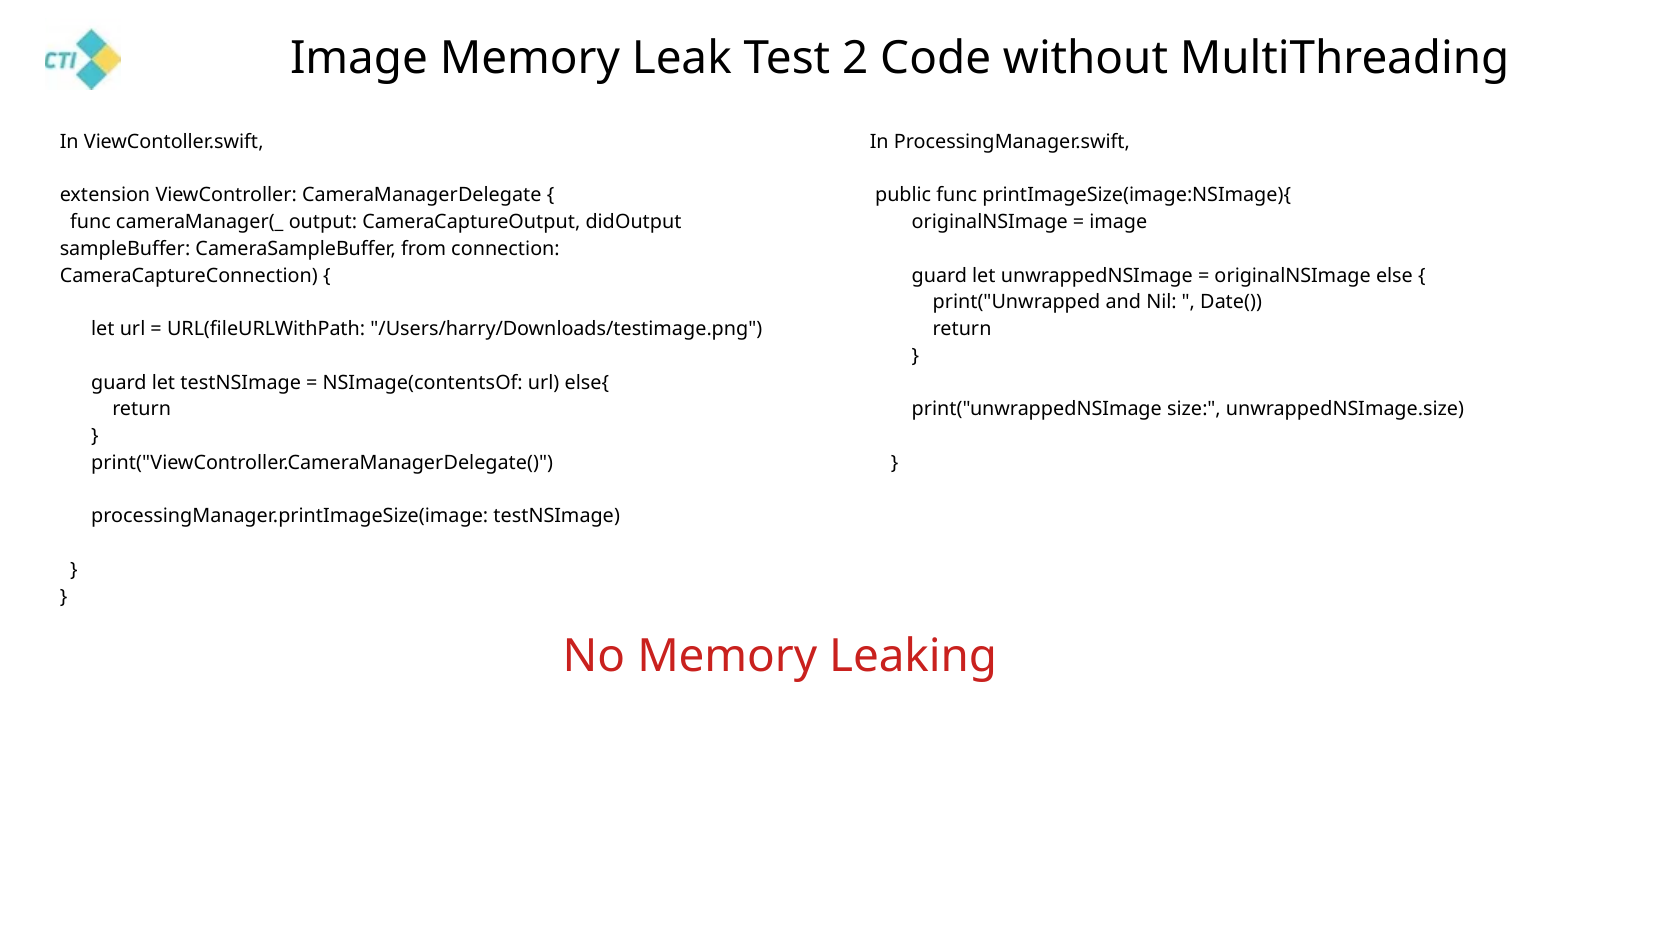

Image Memory Leak Test 2 Code without MultiThreading
In ViewContoller.swift,
extension ViewController: CameraManagerDelegate {
 func cameraManager(_ output: CameraCaptureOutput, didOutput sampleBuffer: CameraSampleBuffer, from connection: CameraCaptureConnection) {
 let url = URL(fileURLWithPath: "/Users/harry/Downloads/testimage.png")
 guard let testNSImage = NSImage(contentsOf: url) else{
 return
 }
 print("ViewController.CameraManagerDelegate()")
 processingManager.printImageSize(image: testNSImage)
 }
}
In ProcessingManager.swift,
 public func printImageSize(image:NSImage){
 originalNSImage = image
 guard let unwrappedNSImage = originalNSImage else {
 print("Unwrapped and Nil: ", Date())
 return
 }
 print("unwrappedNSImage size:", unwrappedNSImage.size)
 }
No Memory Leaking